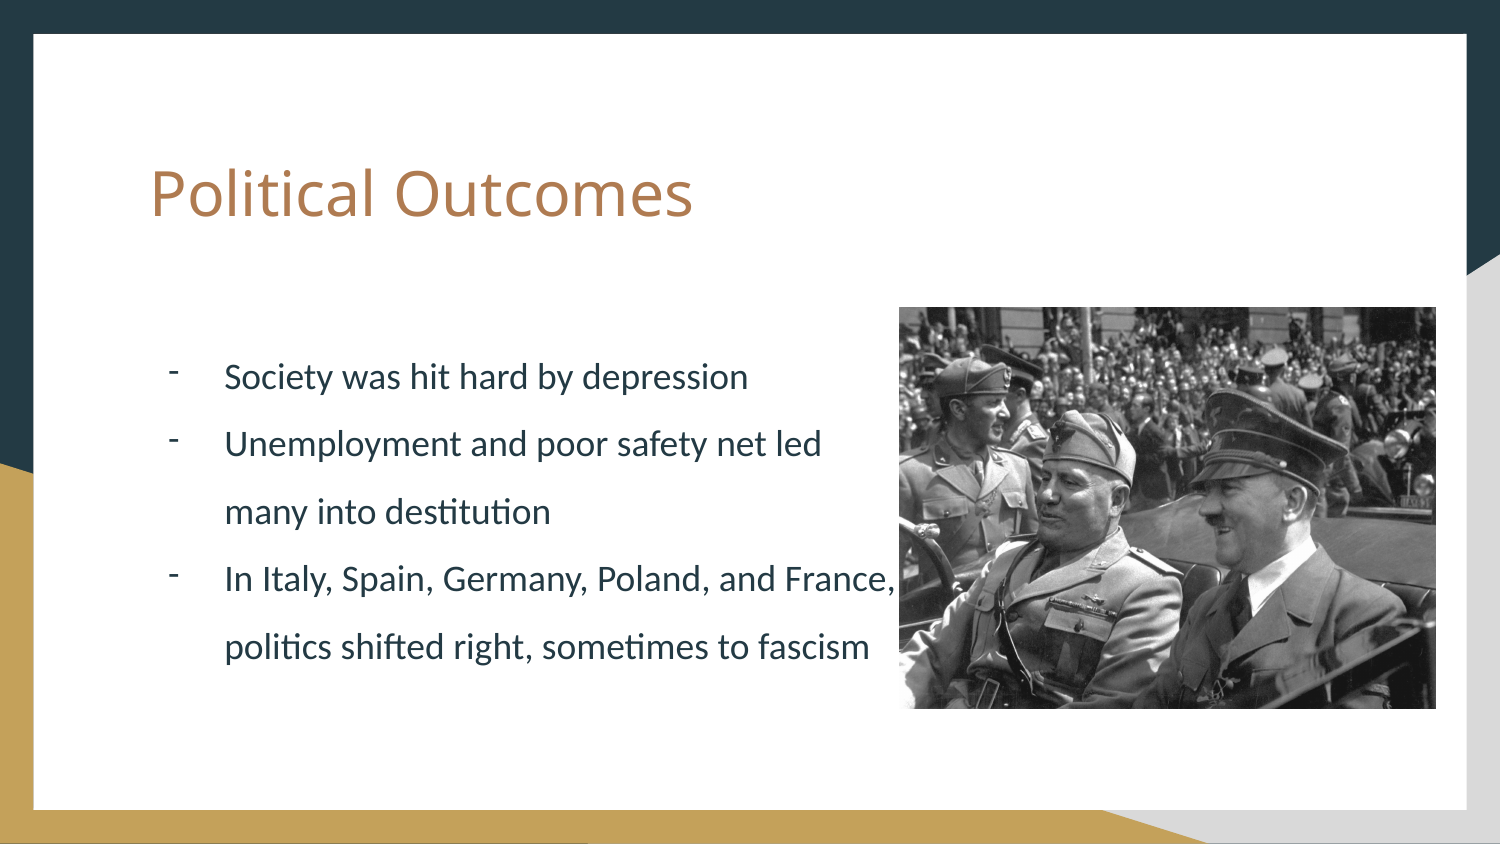

# Political Outcomes
Society was hit hard by depression
Unemployment and poor safety net led many into destitution
In Italy, Spain, Germany, Poland, and France, politics shifted right, sometimes to fascism